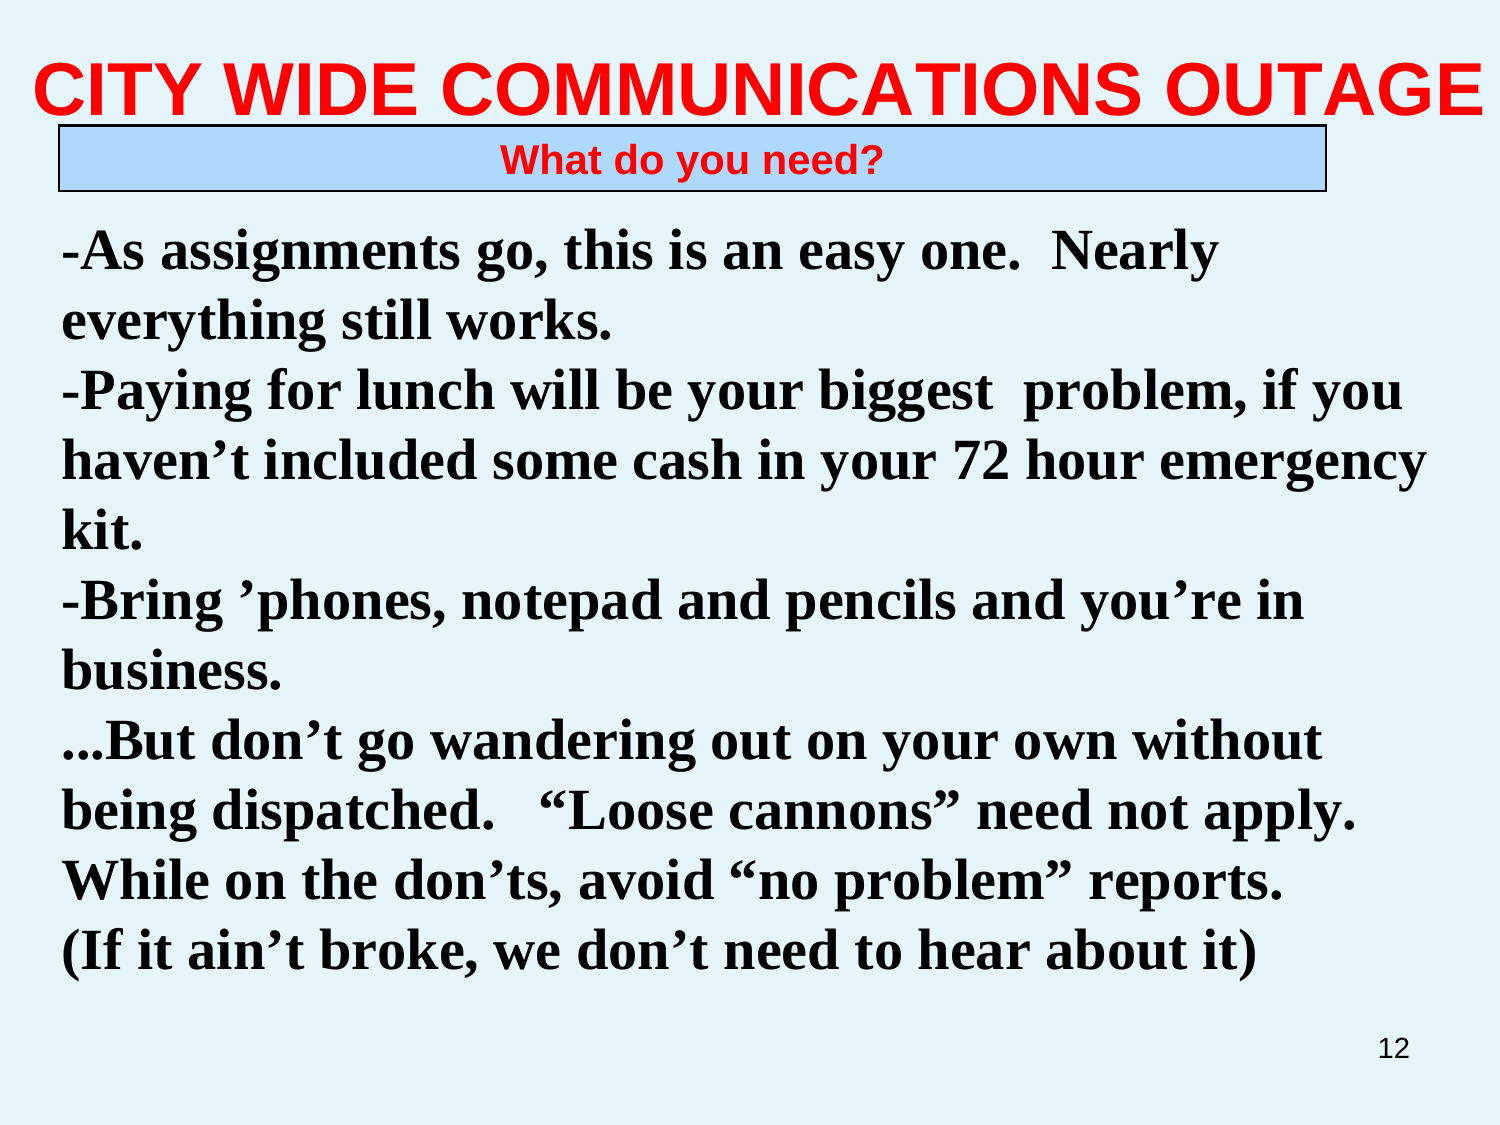

CITY WIDE COMMUNICATIONS OUTAGE
What do you need?
-As assignments go, this is an easy one. Nearly everything still works.
-Paying for lunch will be your biggest problem, if you haven’t included some cash in your 72 hour emergency kit.
-Bring ’phones, notepad and pencils and you’re in business.
...But don’t go wandering out on your own without being dispatched. “Loose cannons” need not apply.
While on the don’ts, avoid “no problem” reports.
(If it ain’t broke, we don’t need to hear about it)
12